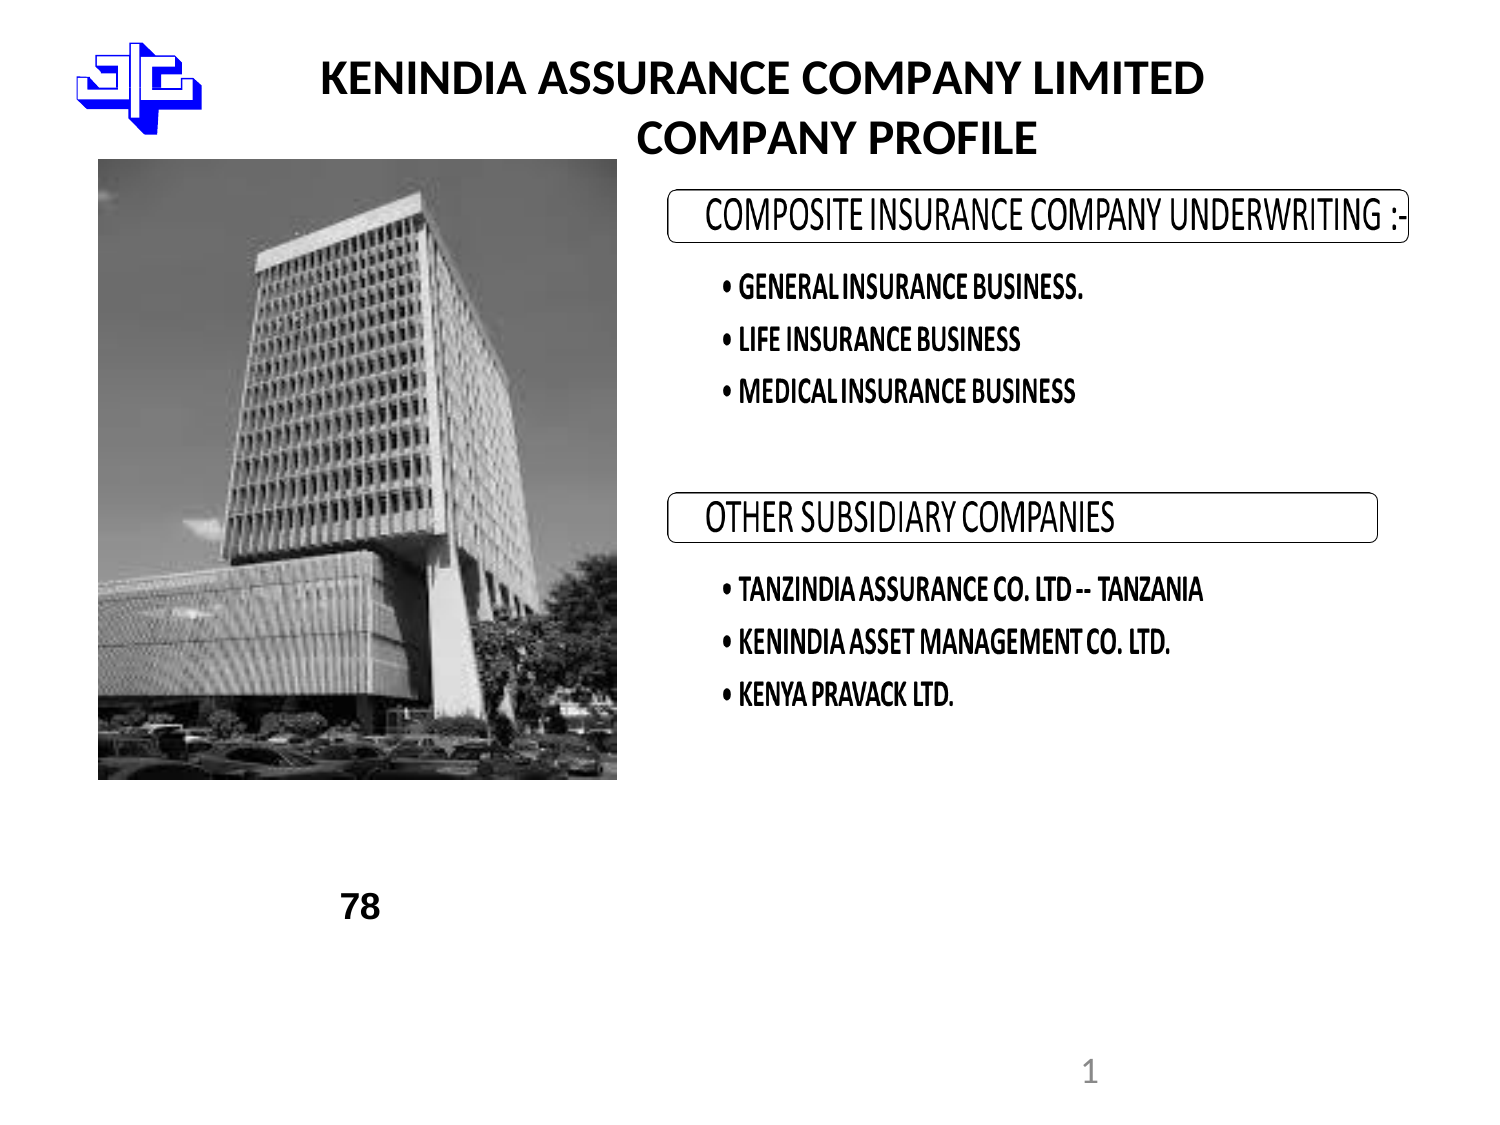

# KENINDIA ASSURANCE COMPANY LIMITED COMPANY PROFILE
78